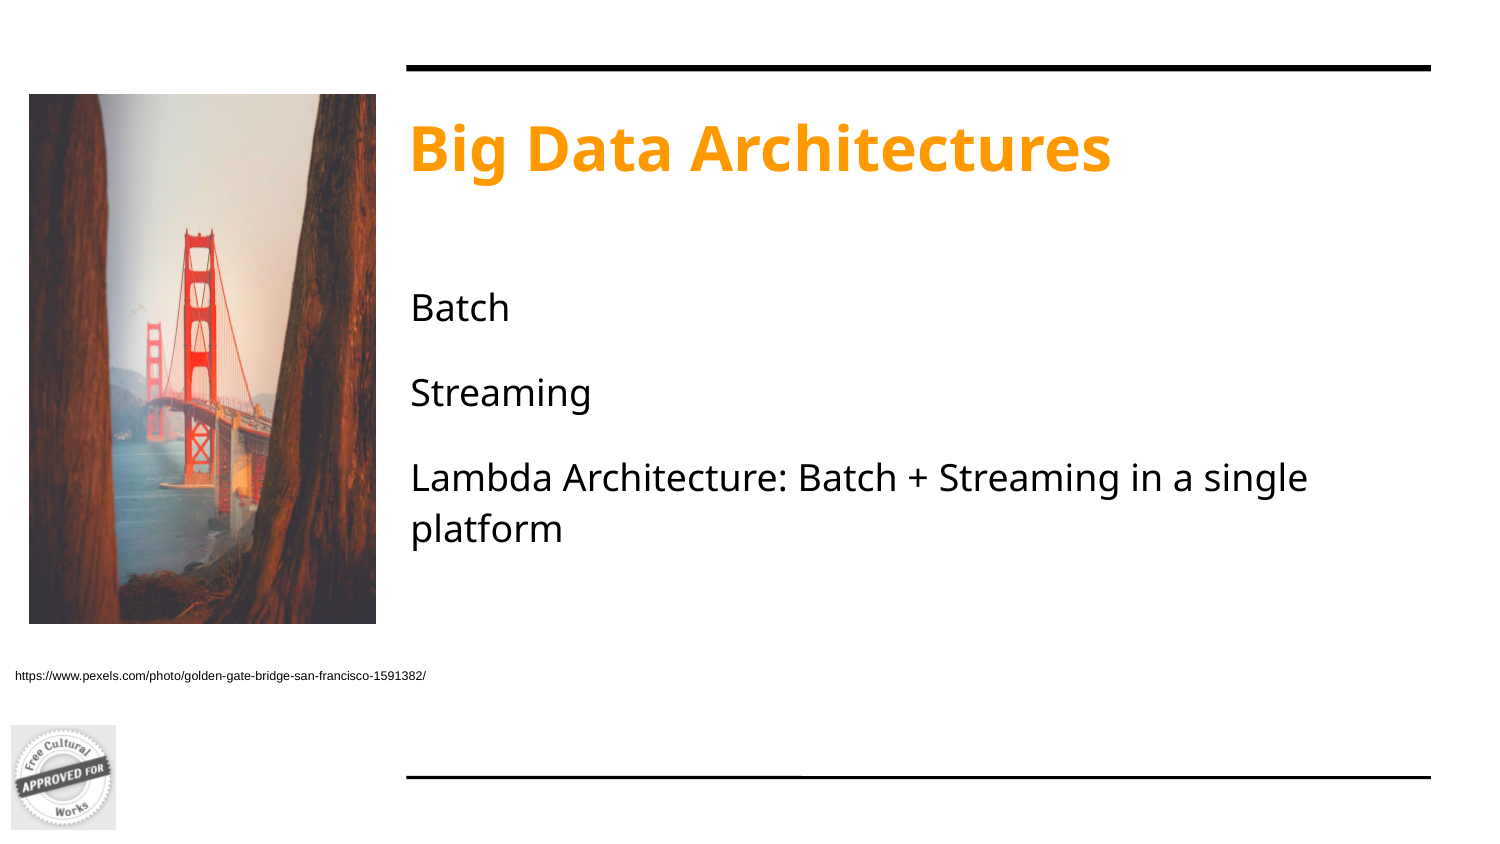

# Big Data Architectures
Batch
Streaming
Lambda Architecture: Batch + Streaming in a single platform
https://www.pexels.com/photo/golden-gate-bridge-san-francisco-1591382/